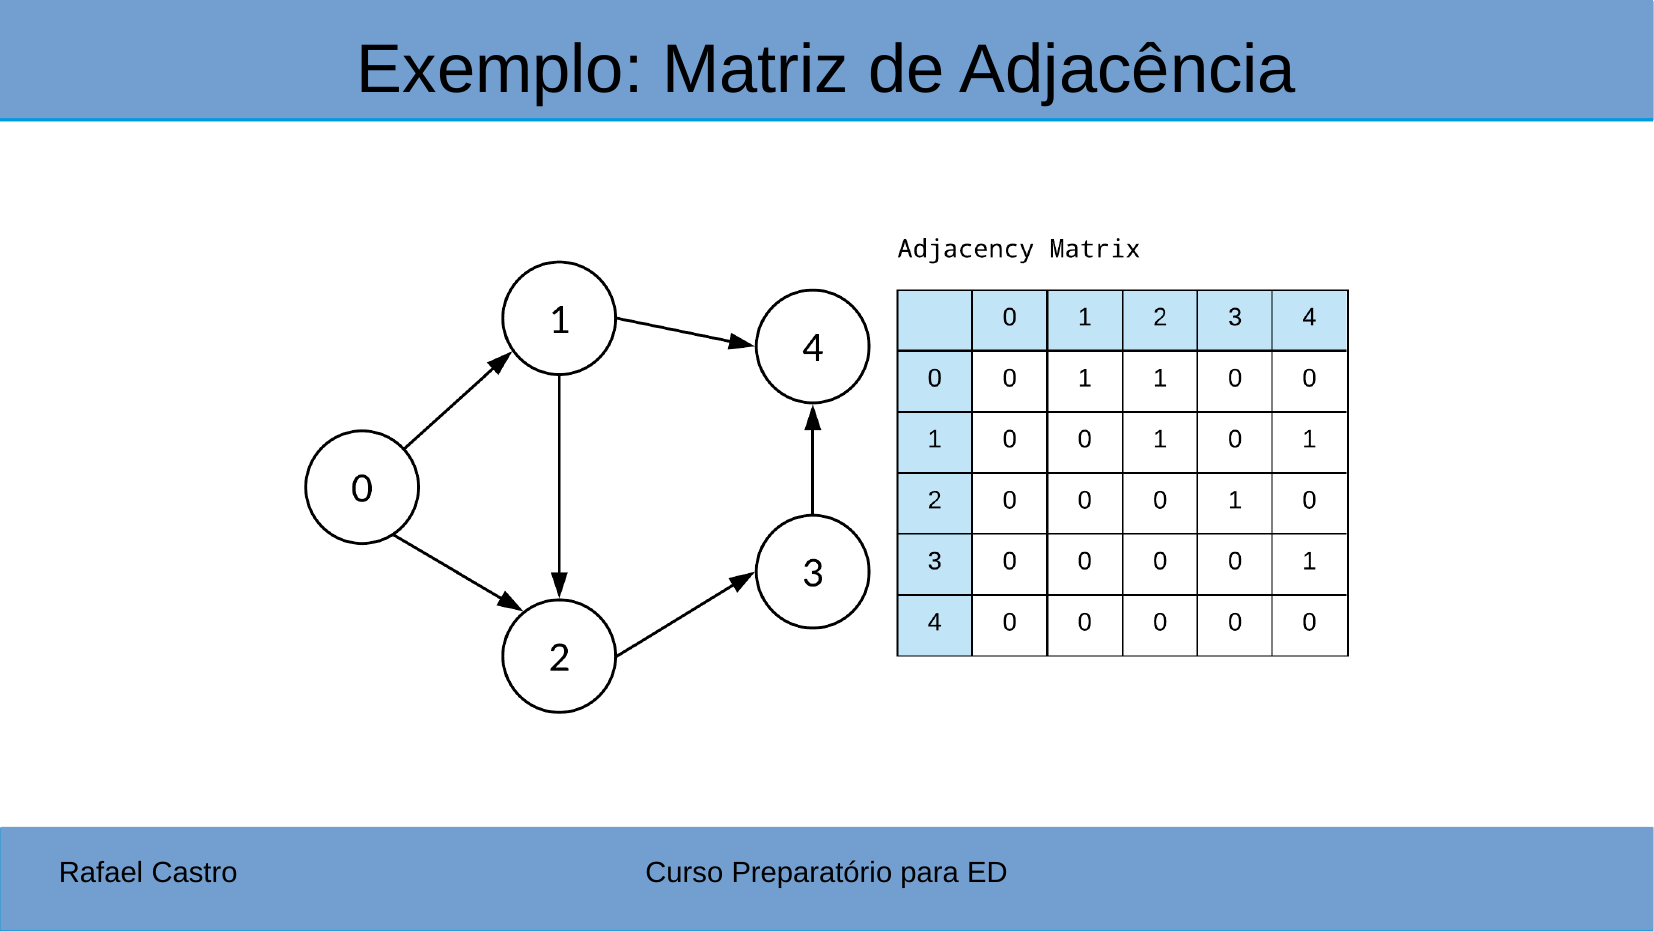

# Exemplo: Matriz de Adjacência
Curso Preparatório para ED